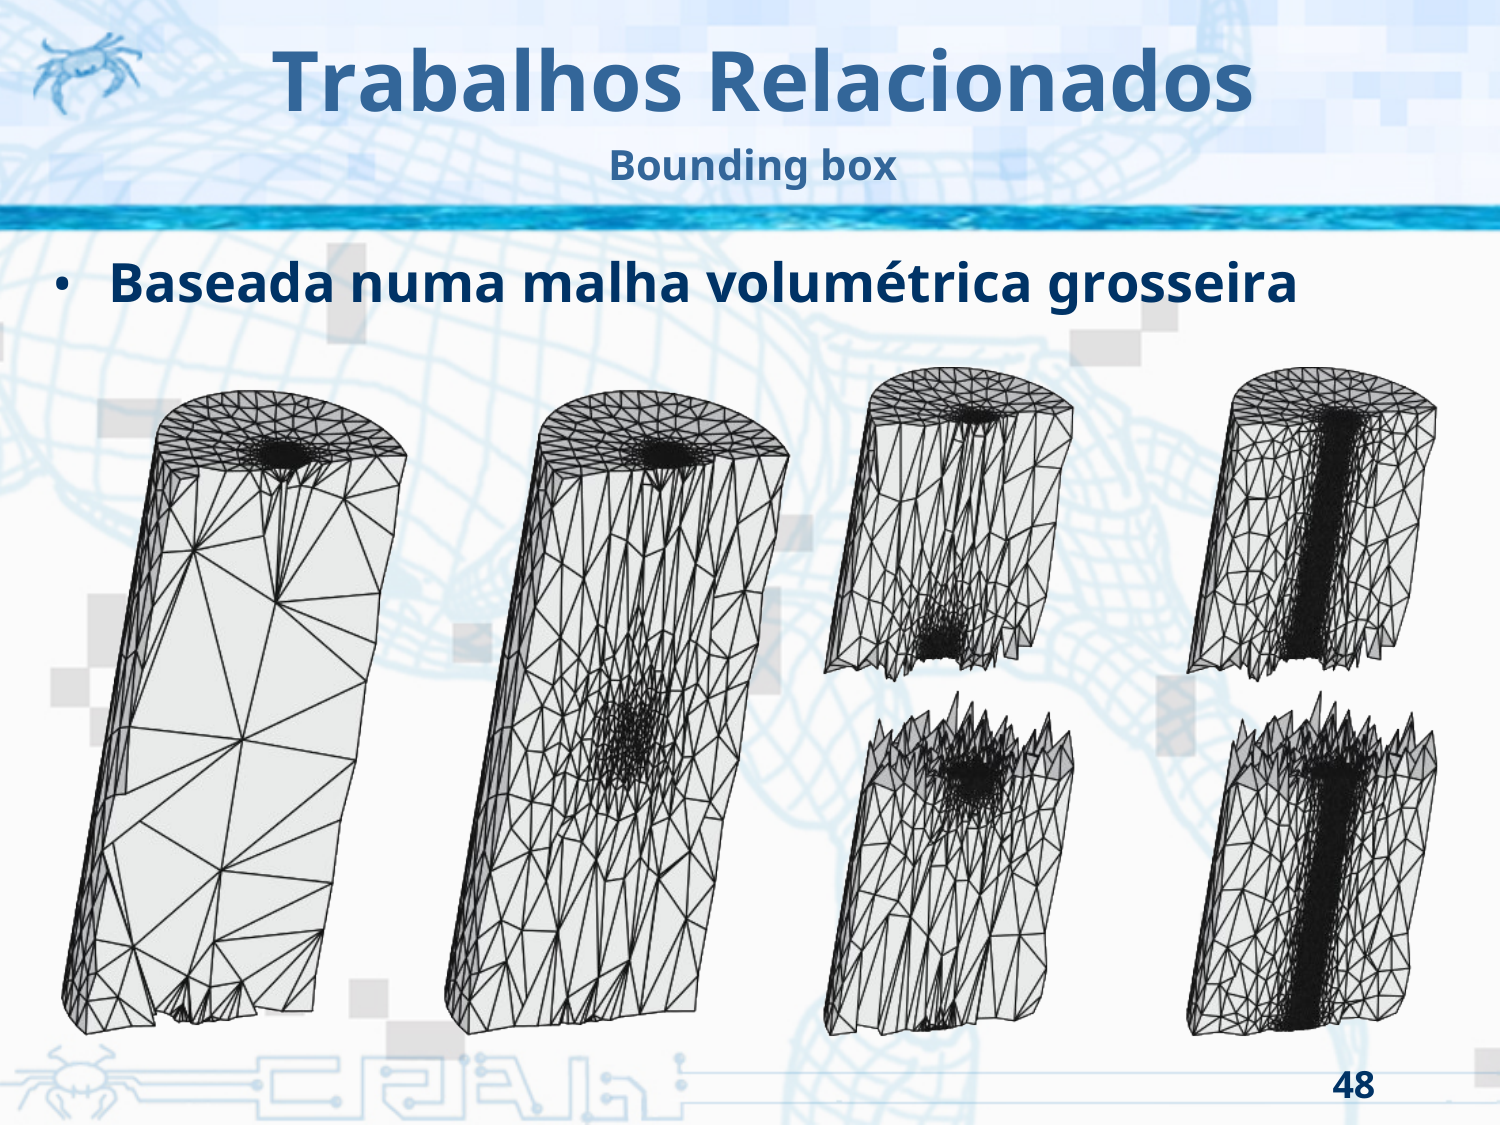

Trabalhos Relacionados
Bounding box
Baseada numa malha volumétrica grosseira